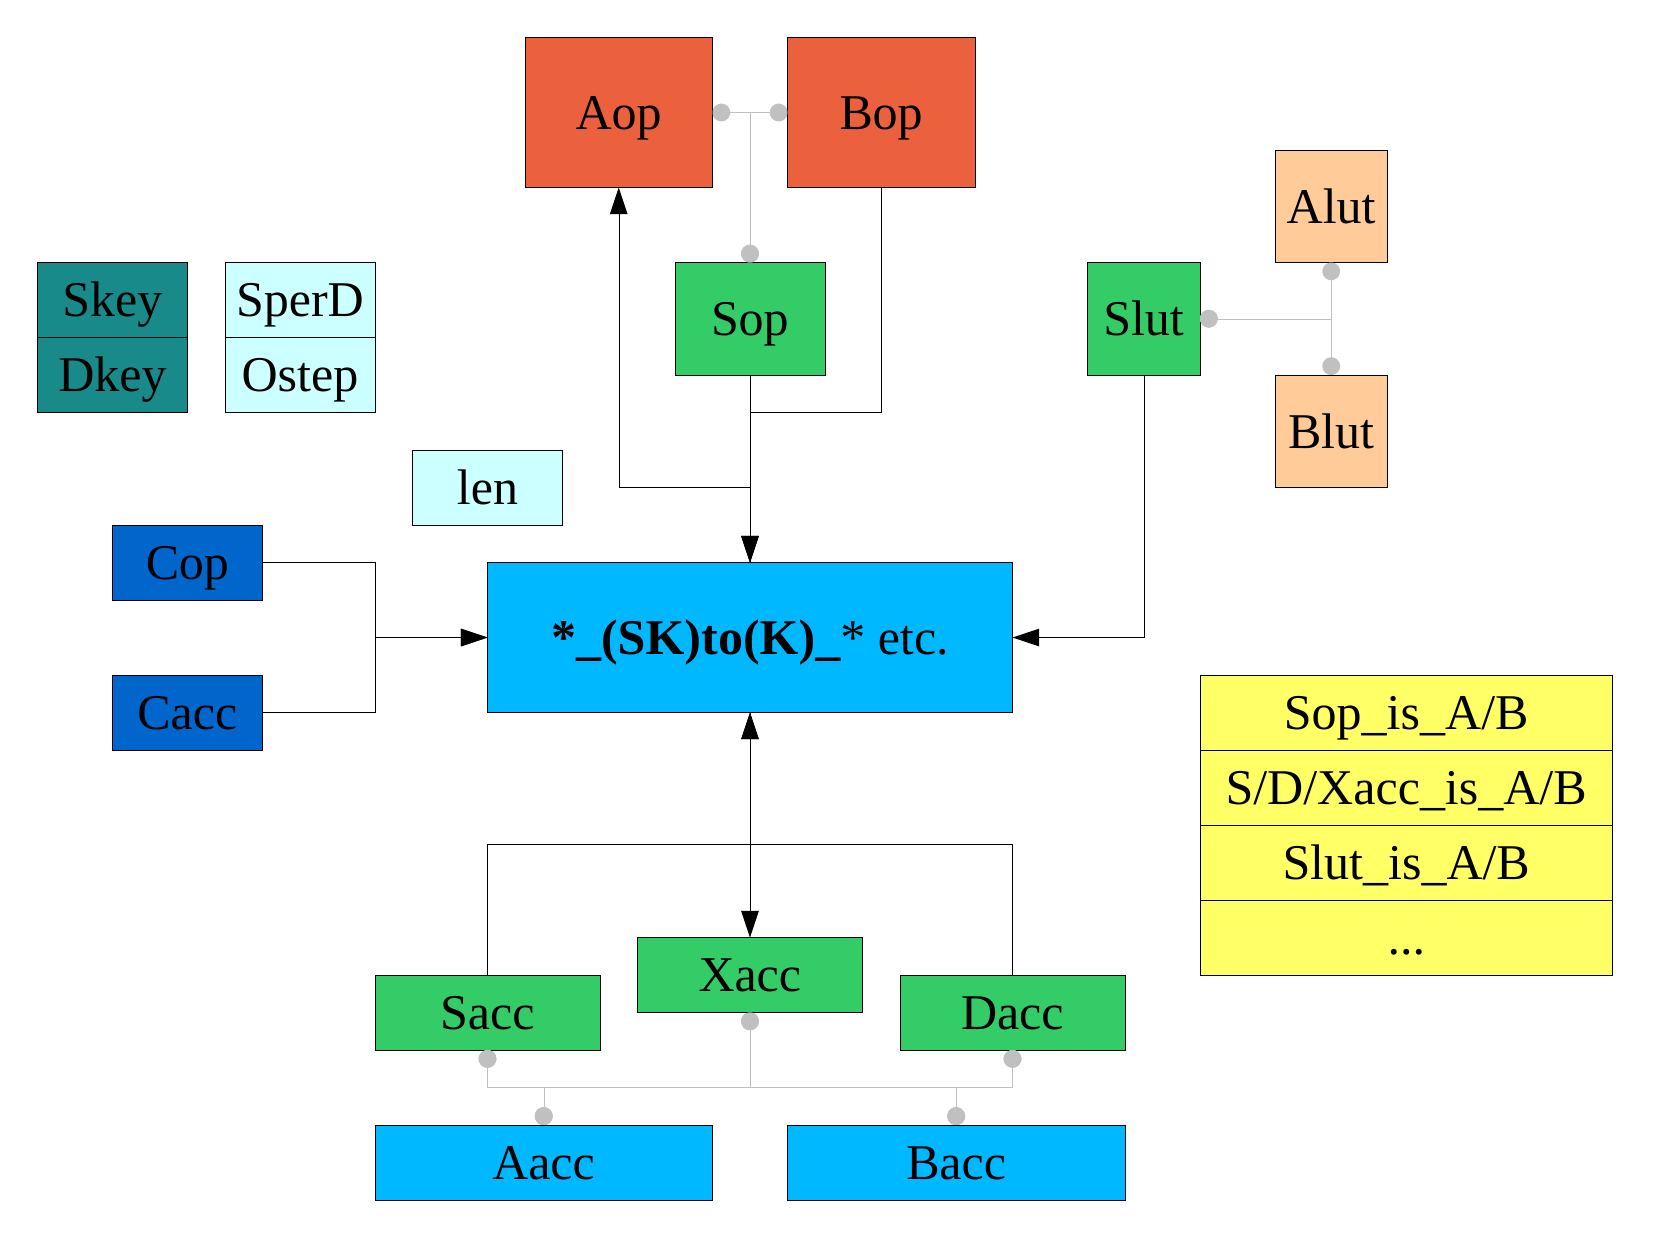

Aop
Bop
Alut
Skey
SperD
Sop
Slut
Dkey
Ostep
Blut
len
Cop
*_(SK)to(K)_* etc.
Cacc
Sop_is_A/B
S/D/Xacc_is_A/B
Slut_is_A/B
...
Xacc
Sacc
Dacc
Aacc
Bacc